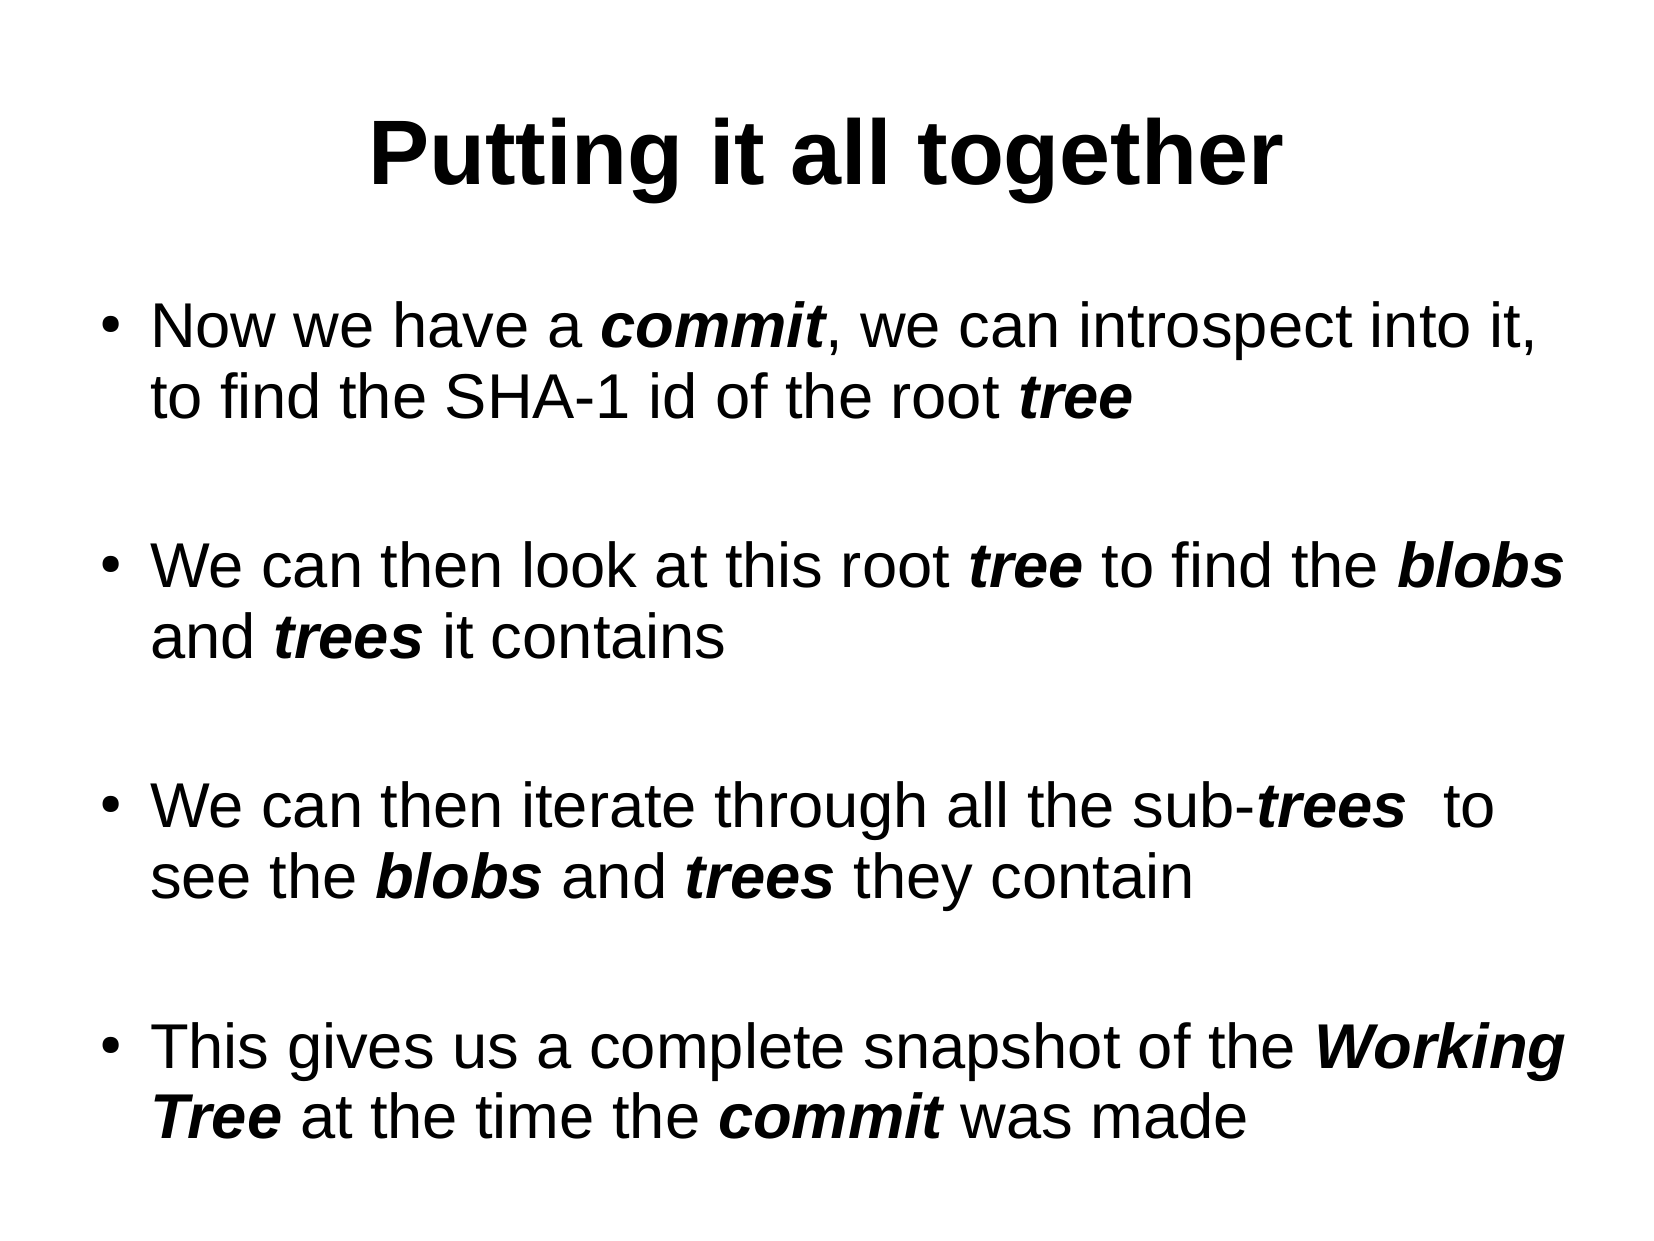

# Putting it all together
Now we have a commit, we can introspect into it, to find the SHA-1 id of the root tree
We can then look at this root tree to find the blobs and trees it contains
We can then iterate through all the sub-trees to see the blobs and trees they contain
This gives us a complete snapshot of the Working Tree at the time the commit was made